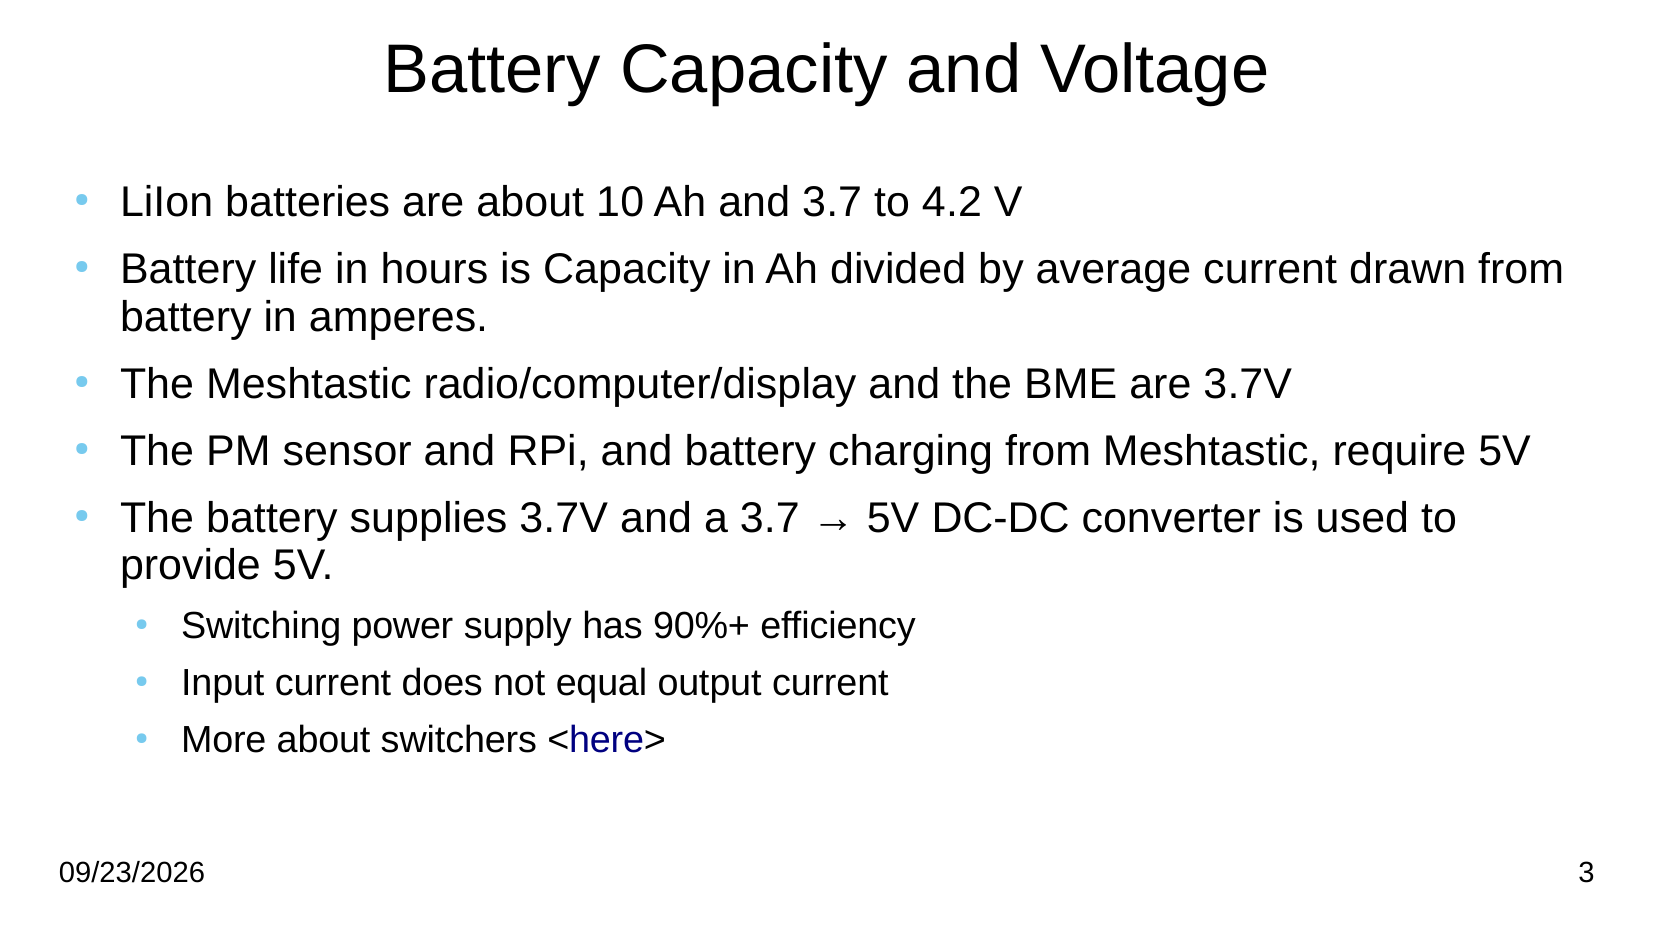

# Battery Capacity and Voltage
LiIon batteries are about 10 Ah and 3.7 to 4.2 V
Battery life in hours is Capacity in Ah divided by average current drawn from battery in amperes.
The Meshtastic radio/computer/display and the BME are 3.7V
The PM sensor and RPi, and battery charging from Meshtastic, require 5V
The battery supplies 3.7V and a 3.7 → 5V DC-DC converter is used to provide 5V.
Switching power supply has 90%+ efficiency
Input current does not equal output current
More about switchers <here>
3